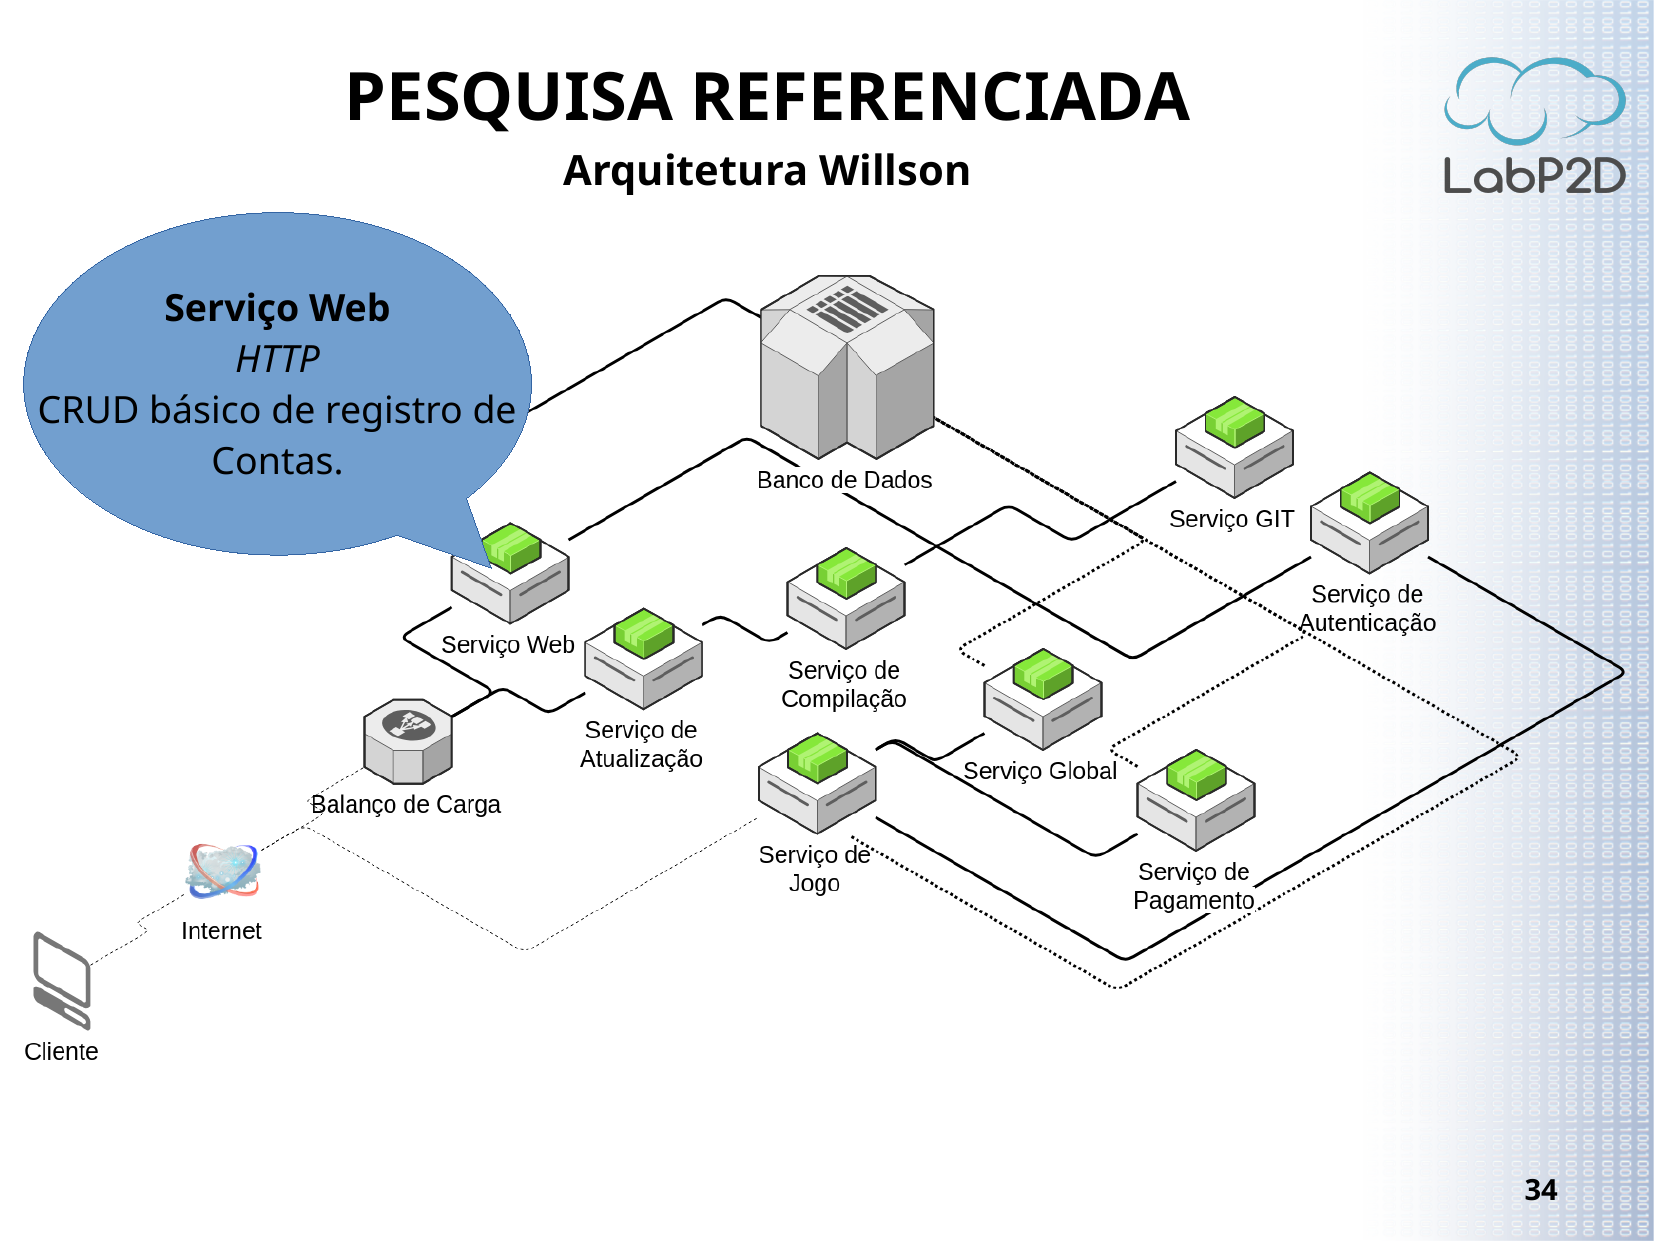

# PESQUISA REFERENCIADA Arquitetura Willson
Serviço Web
HTTP
CRUD básico de registro de
Contas.
34